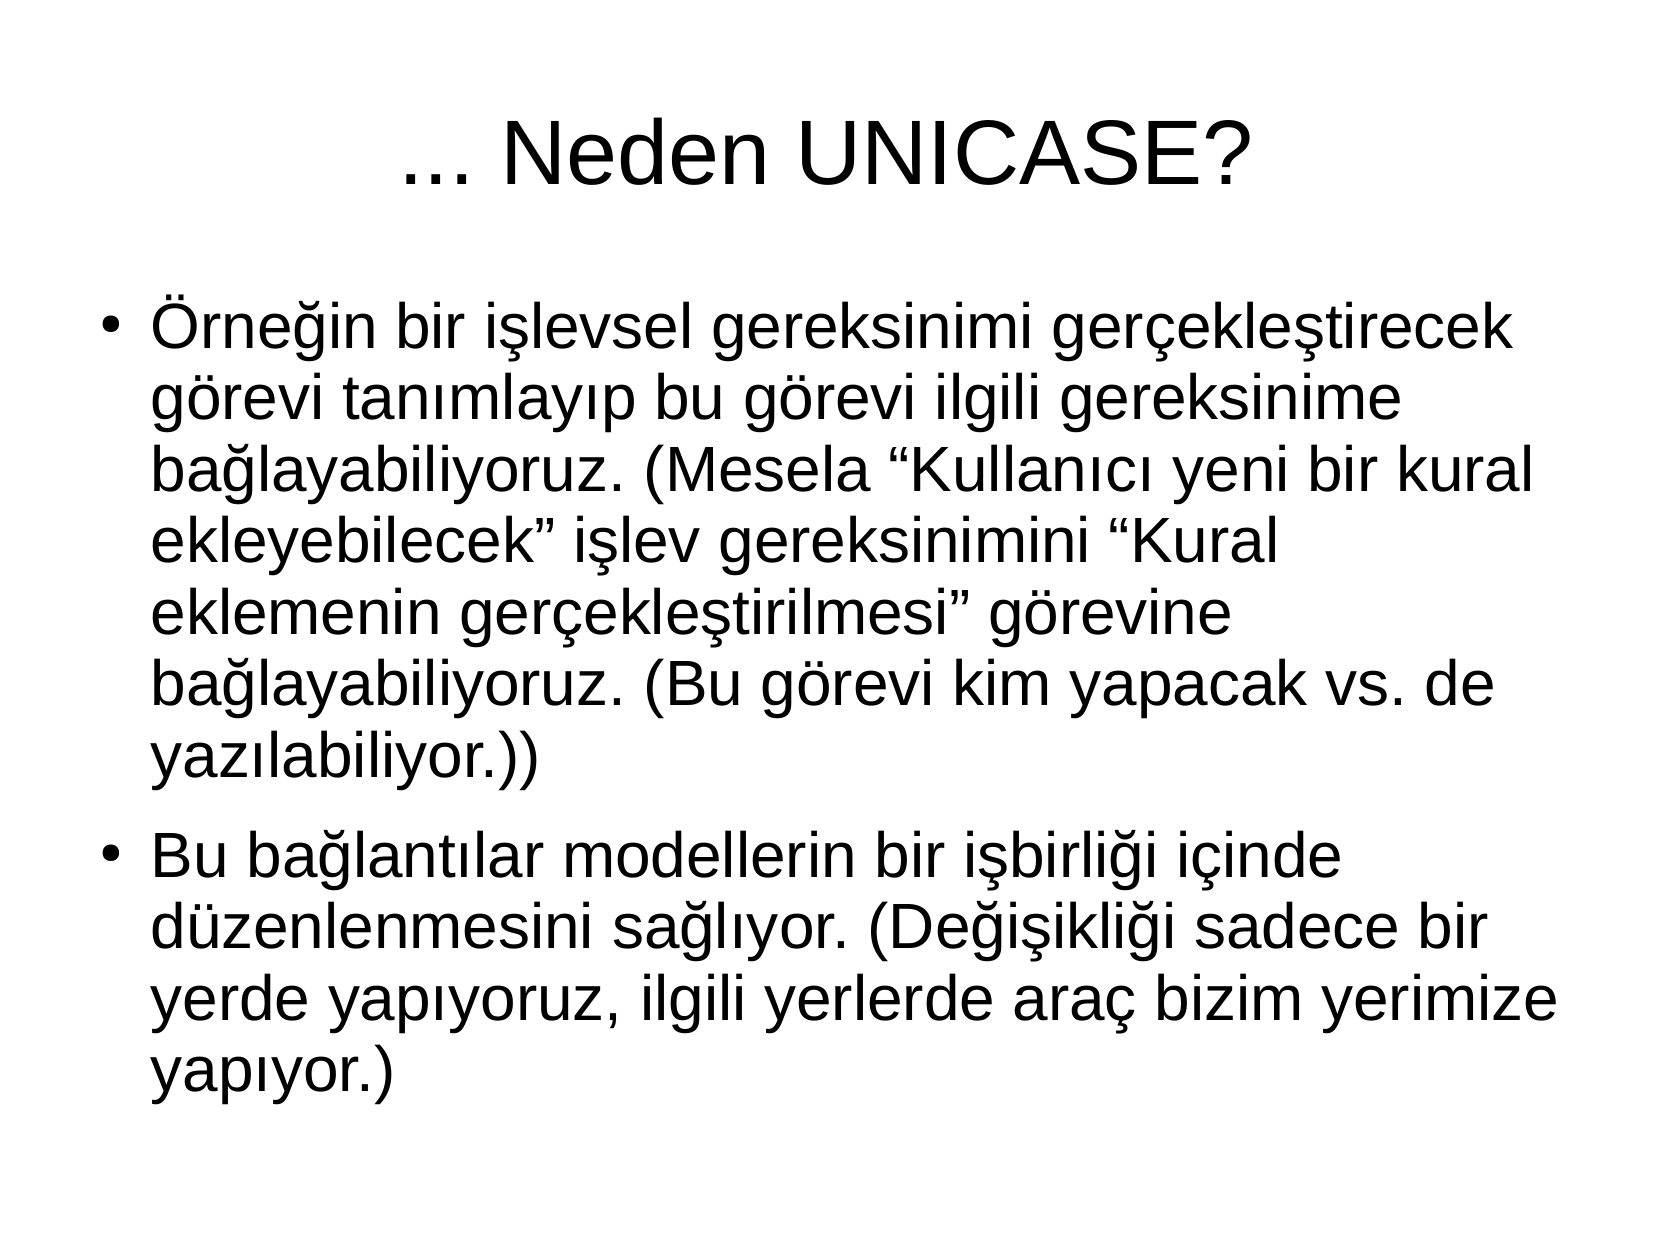

# ... Neden UNICASE?
Örneğin bir işlevsel gereksinimi gerçekleştirecek görevi tanımlayıp bu görevi ilgili gereksinime bağlayabiliyoruz. (Mesela “Kullanıcı yeni bir kural ekleyebilecek” işlev gereksinimini “Kural eklemenin gerçekleştirilmesi” görevine bağlayabiliyoruz. (Bu görevi kim yapacak vs. de yazılabiliyor.))
Bu bağlantılar modellerin bir işbirliği içinde düzenlenmesini sağlıyor. (Değişikliği sadece bir yerde yapıyoruz, ilgili yerlerde araç bizim yerimize yapıyor.)